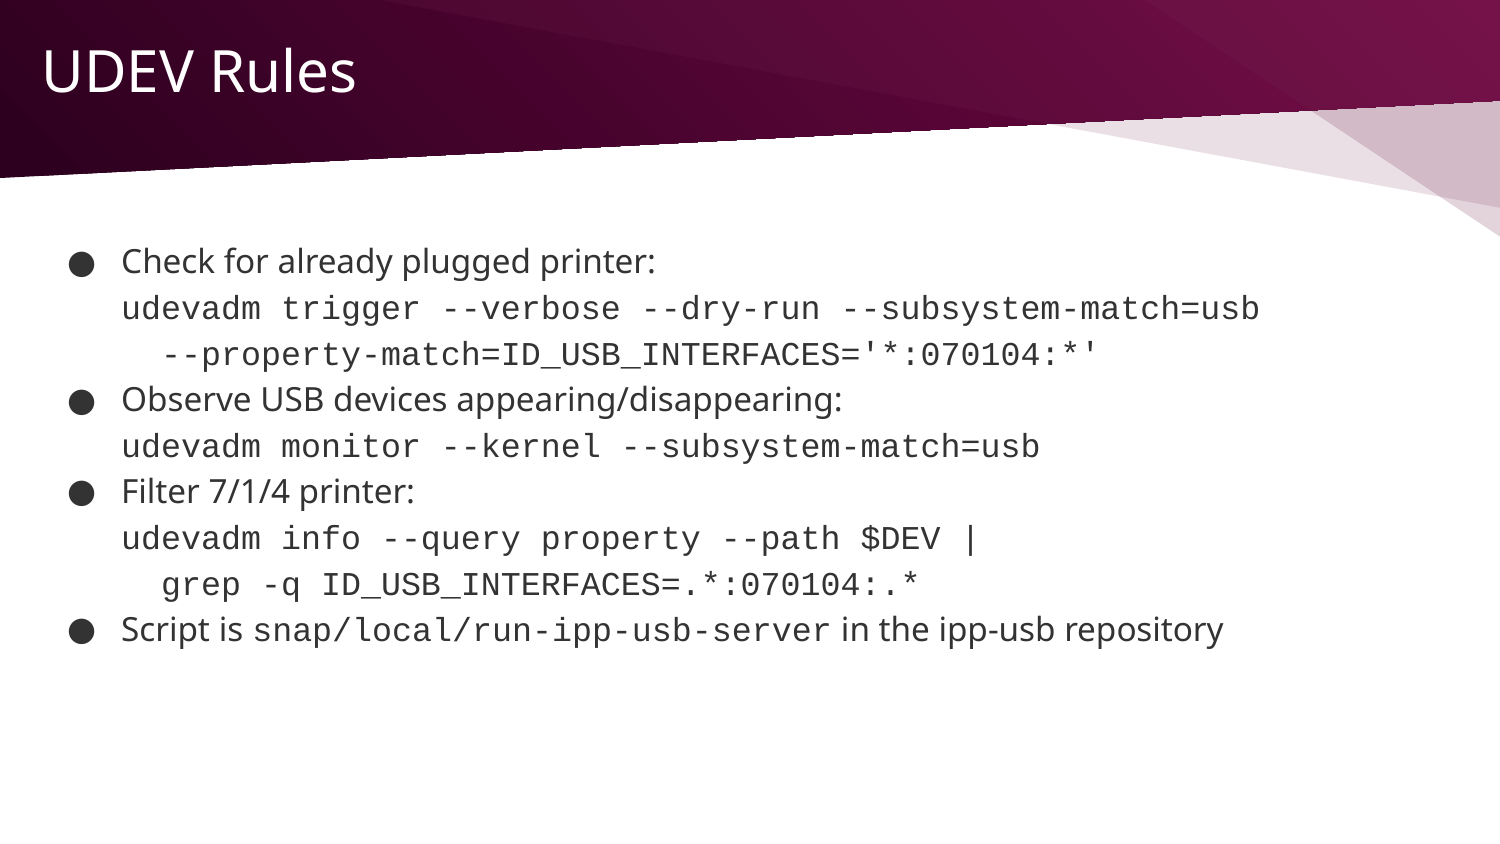

UDEV Rules
# Check for already plugged printer: udevadm trigger --verbose --dry-run --subsystem-match=usb --property-match=ID_USB_INTERFACES='*:070104:*'
Observe USB devices appearing/disappearing:
udevadm monitor --kernel --subsystem-match=usb
Filter 7/1/4 printer:
udevadm info --query property --path $DEV |
 grep -q ID_USB_INTERFACES=.*:070104:.*
Script is snap/local/run-ipp-usb-server in the ipp-usb repository